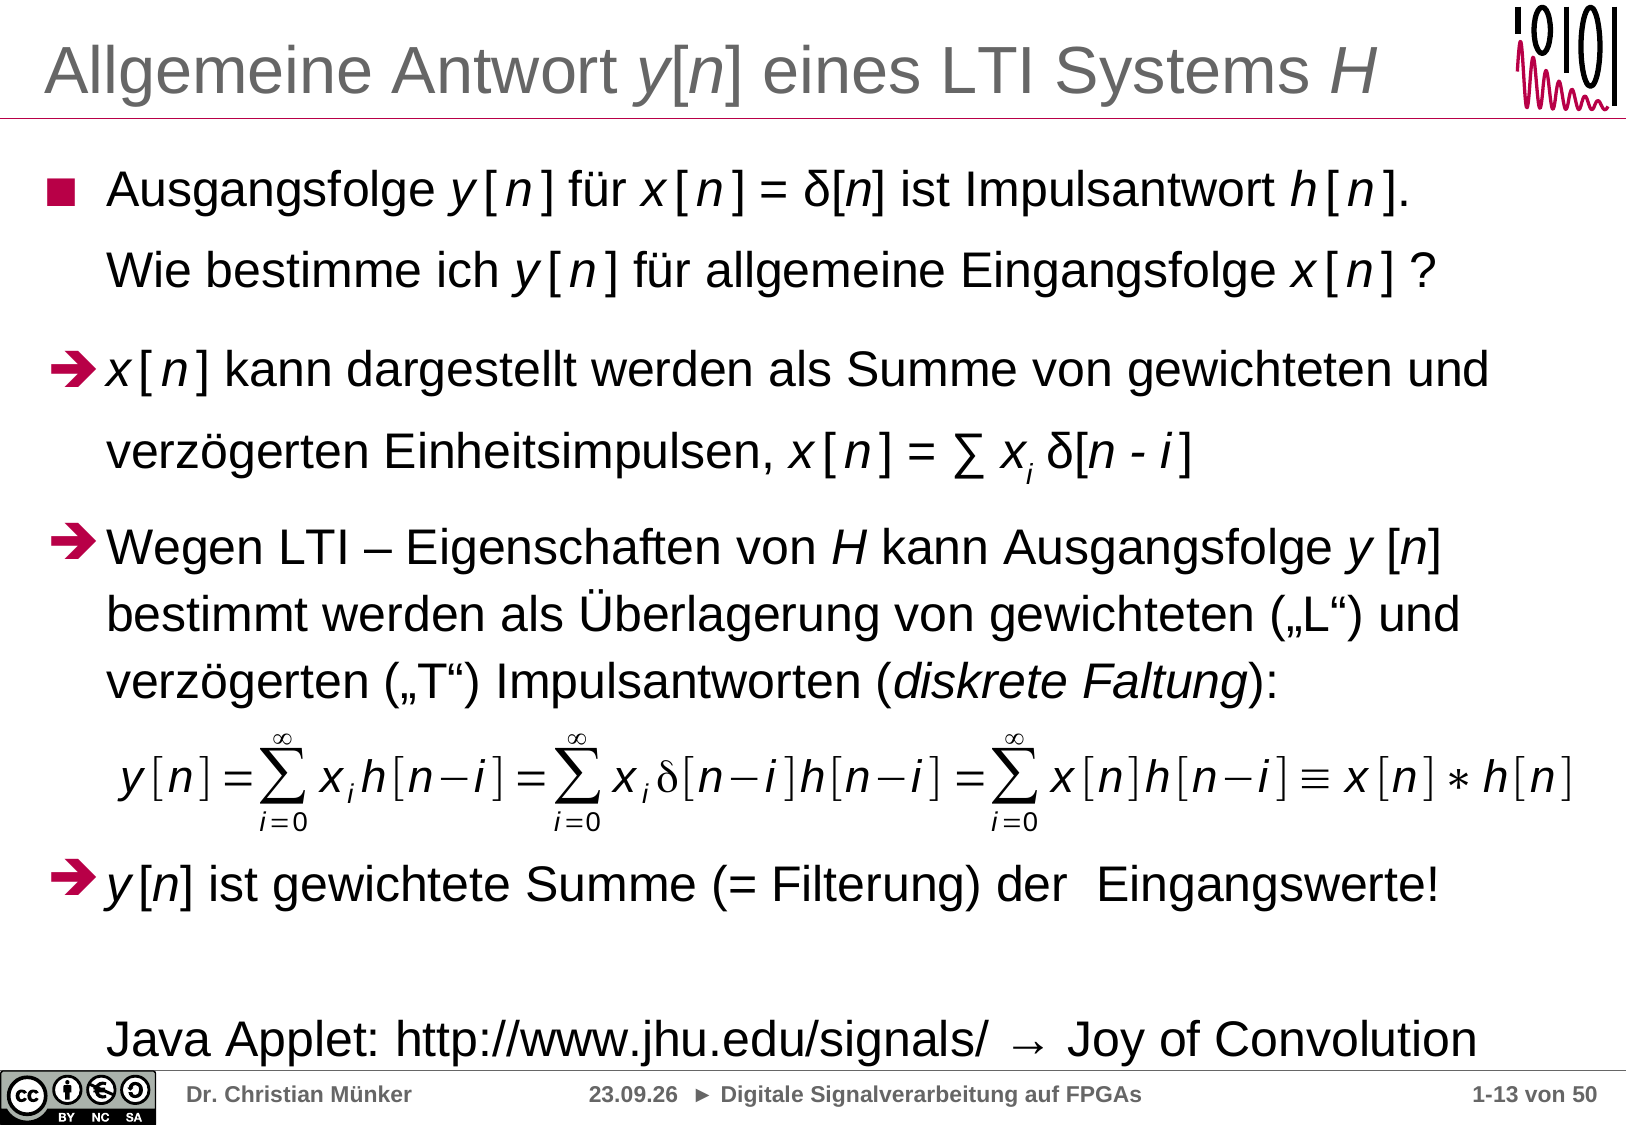

# Allgemeine Antwort y[n] eines LTI Systems H
Ausgangsfolge y [ n ] für x [ n ] = δ[n] ist Impulsantwort h [ n ].
Wie bestimme ich y [ n ] für allgemeine Eingangsfolge x [ n ] ?
x [ n ] kann dargestellt werden als Summe von gewichteten und verzögerten Einheitsimpulsen, x [ n ] = ∑ xi δ[n - i ]
Wegen LTI – Eigenschaften von H kann Ausgangsfolge y [n] bestimmt werden als Überlagerung von gewichteten („L“) und verzögerten („T“) Impulsantworten (diskrete Faltung):
y [n] ist gewichtete Summe (= Filterung) der Eingangswerte!
Java Applet: http://www.jhu.edu/signals/ → Joy of Convolution